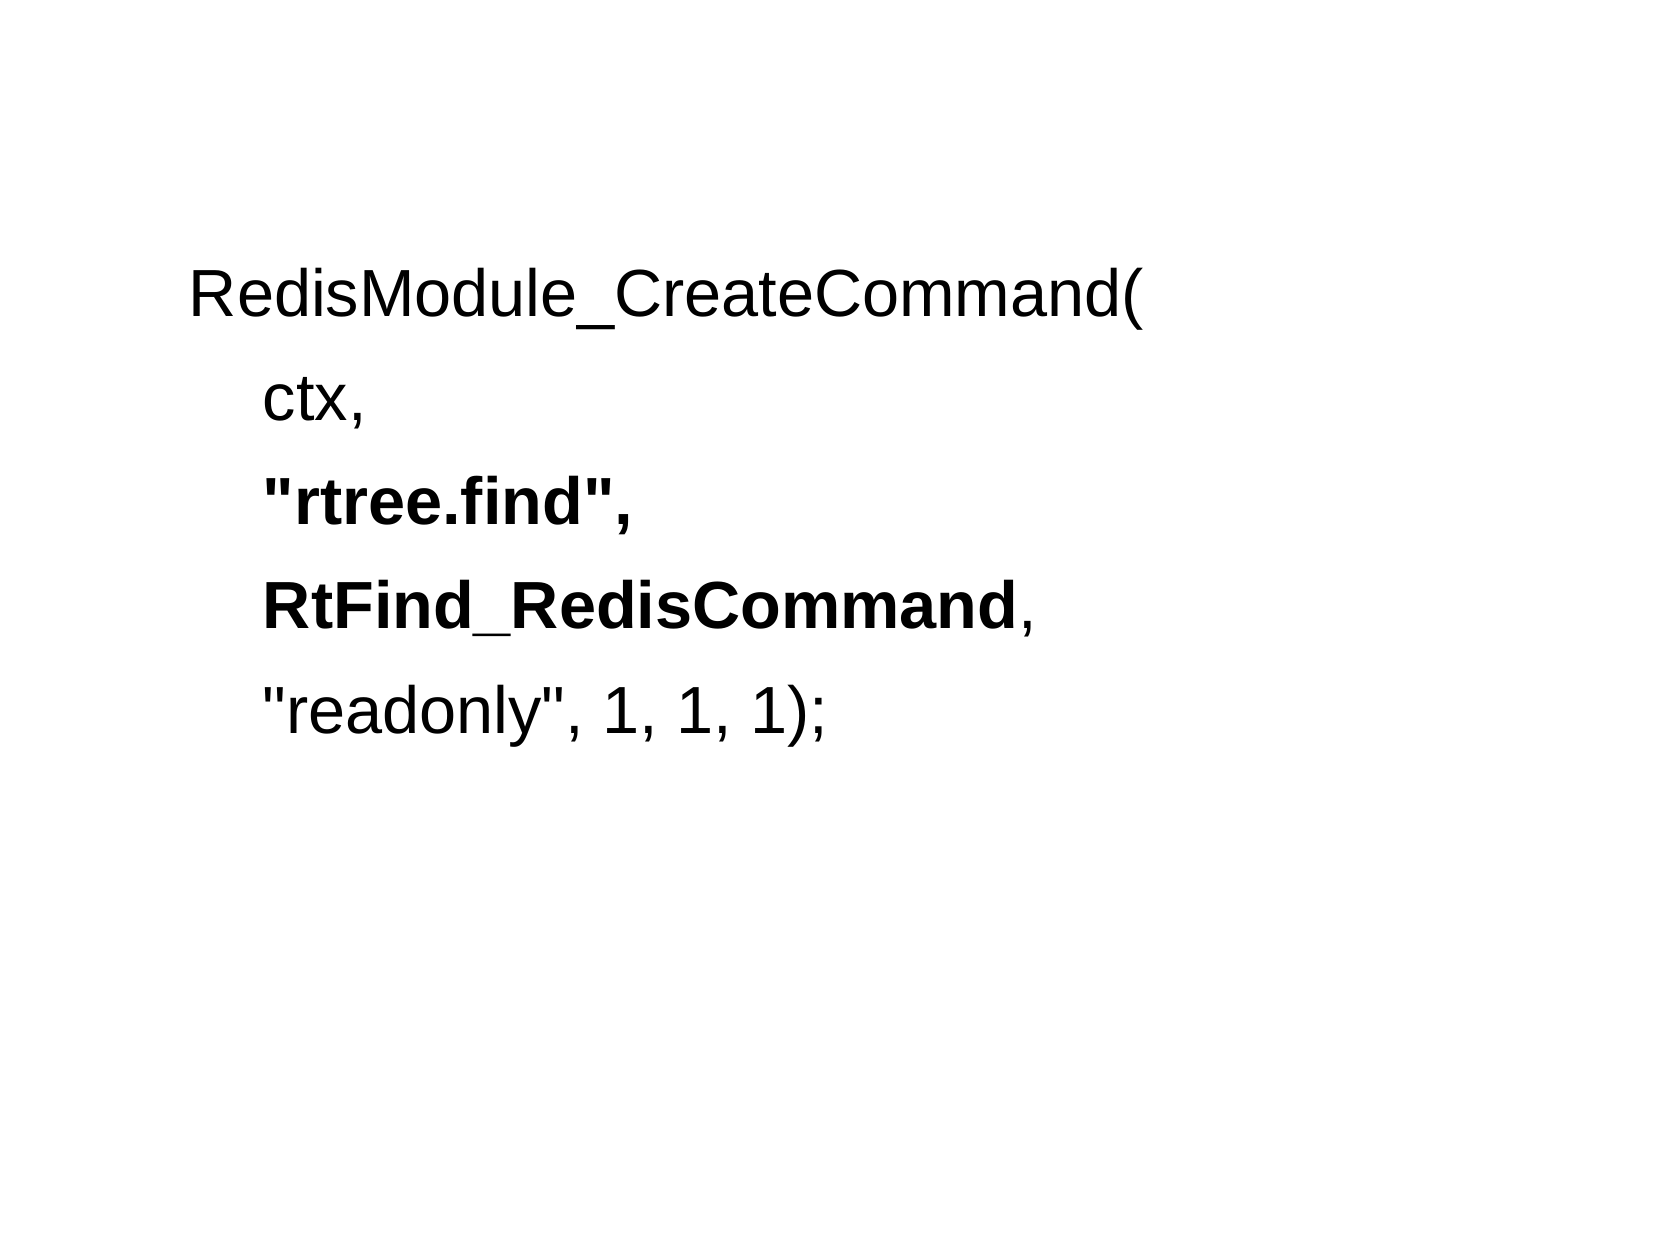

# RedisModule_CreateCommand(
 ctx,
 "rtree.find",
 RtFind_RedisCommand,
 "readonly", 1, 1, 1);